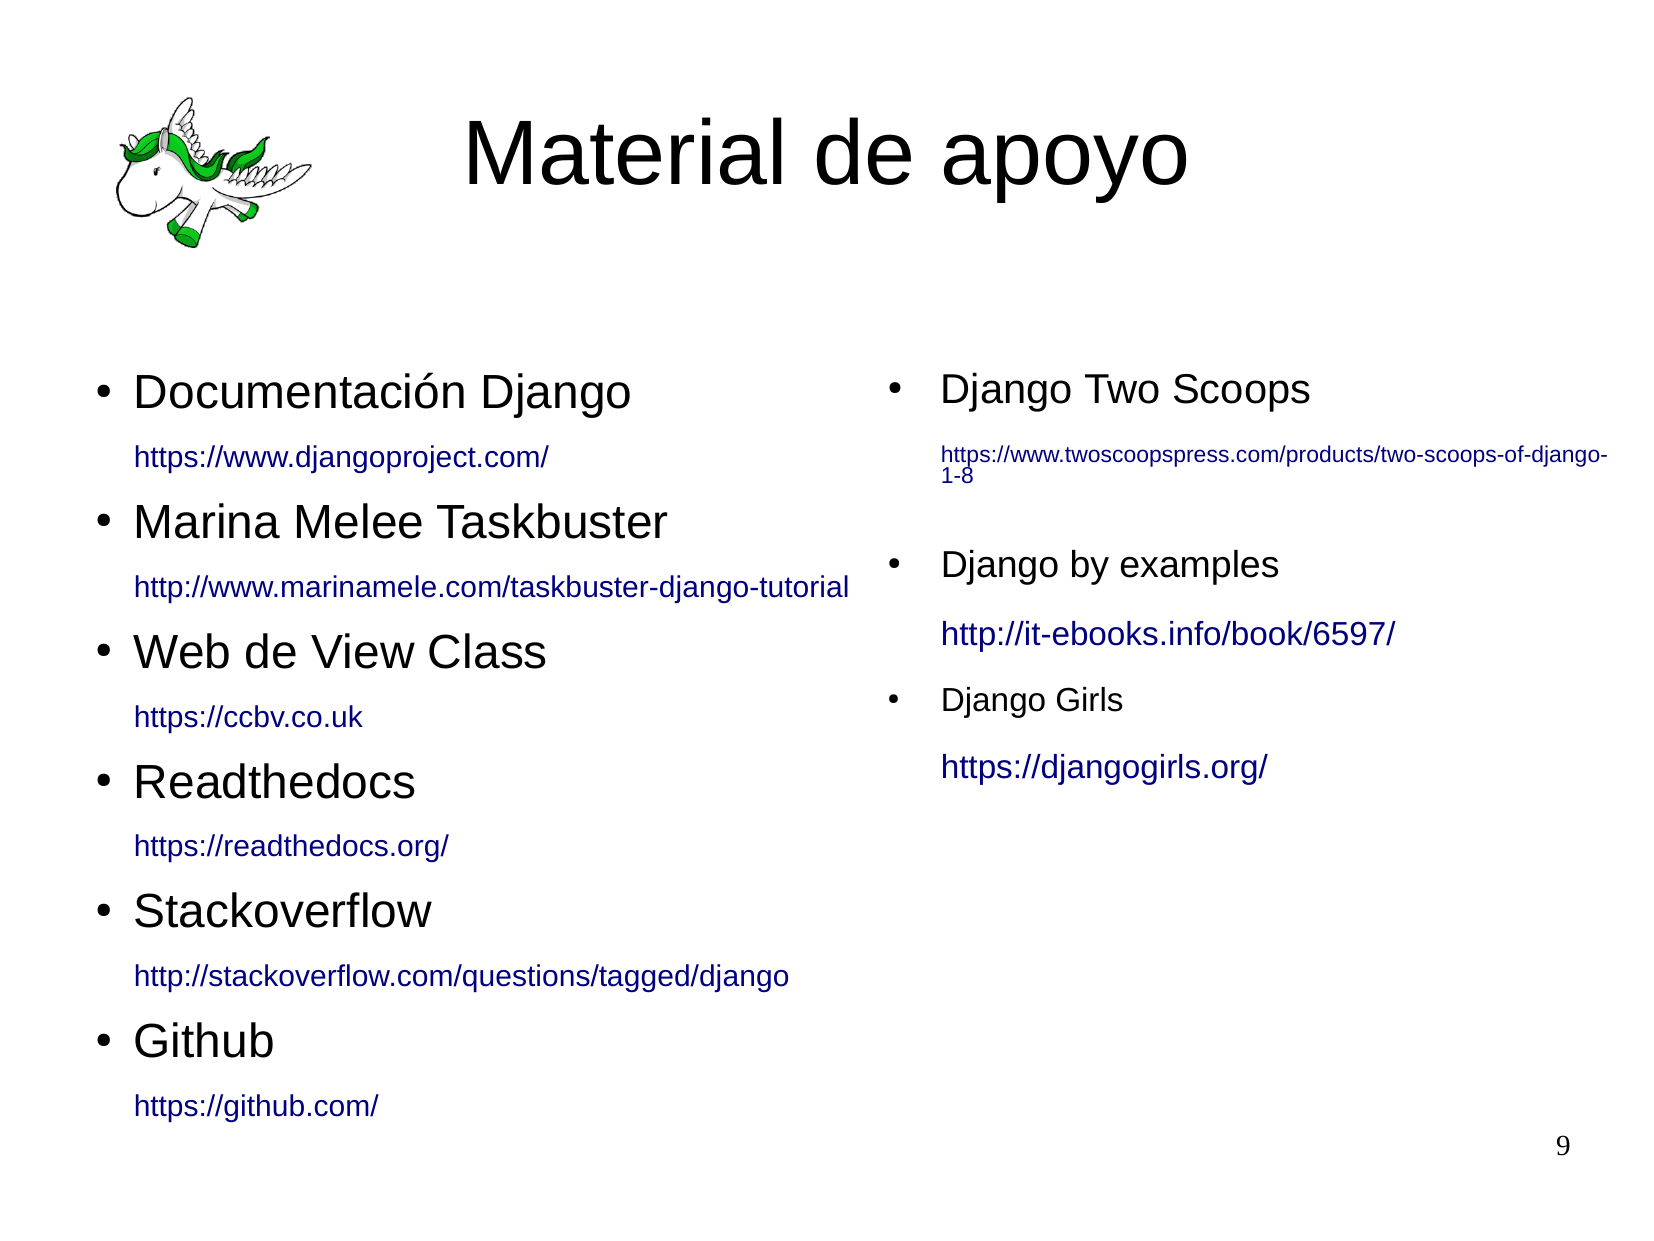

# Material de apoyo
Documentación Django
https://www.djangoproject.com/
Marina Melee Taskbuster
http://www.marinamele.com/taskbuster-django-tutorial
Web de View Class
https://ccbv.co.uk
Readthedocs
https://readthedocs.org/
Stackoverflow
http://stackoverflow.com/questions/tagged/django
Github
https://github.com/
Django Two Scoops
https://www.twoscoopspress.com/products/two-scoops-of-django-1-8
Django by examples
http://it-ebooks.info/book/6597/
Django Girls
https://djangogirls.org/
9